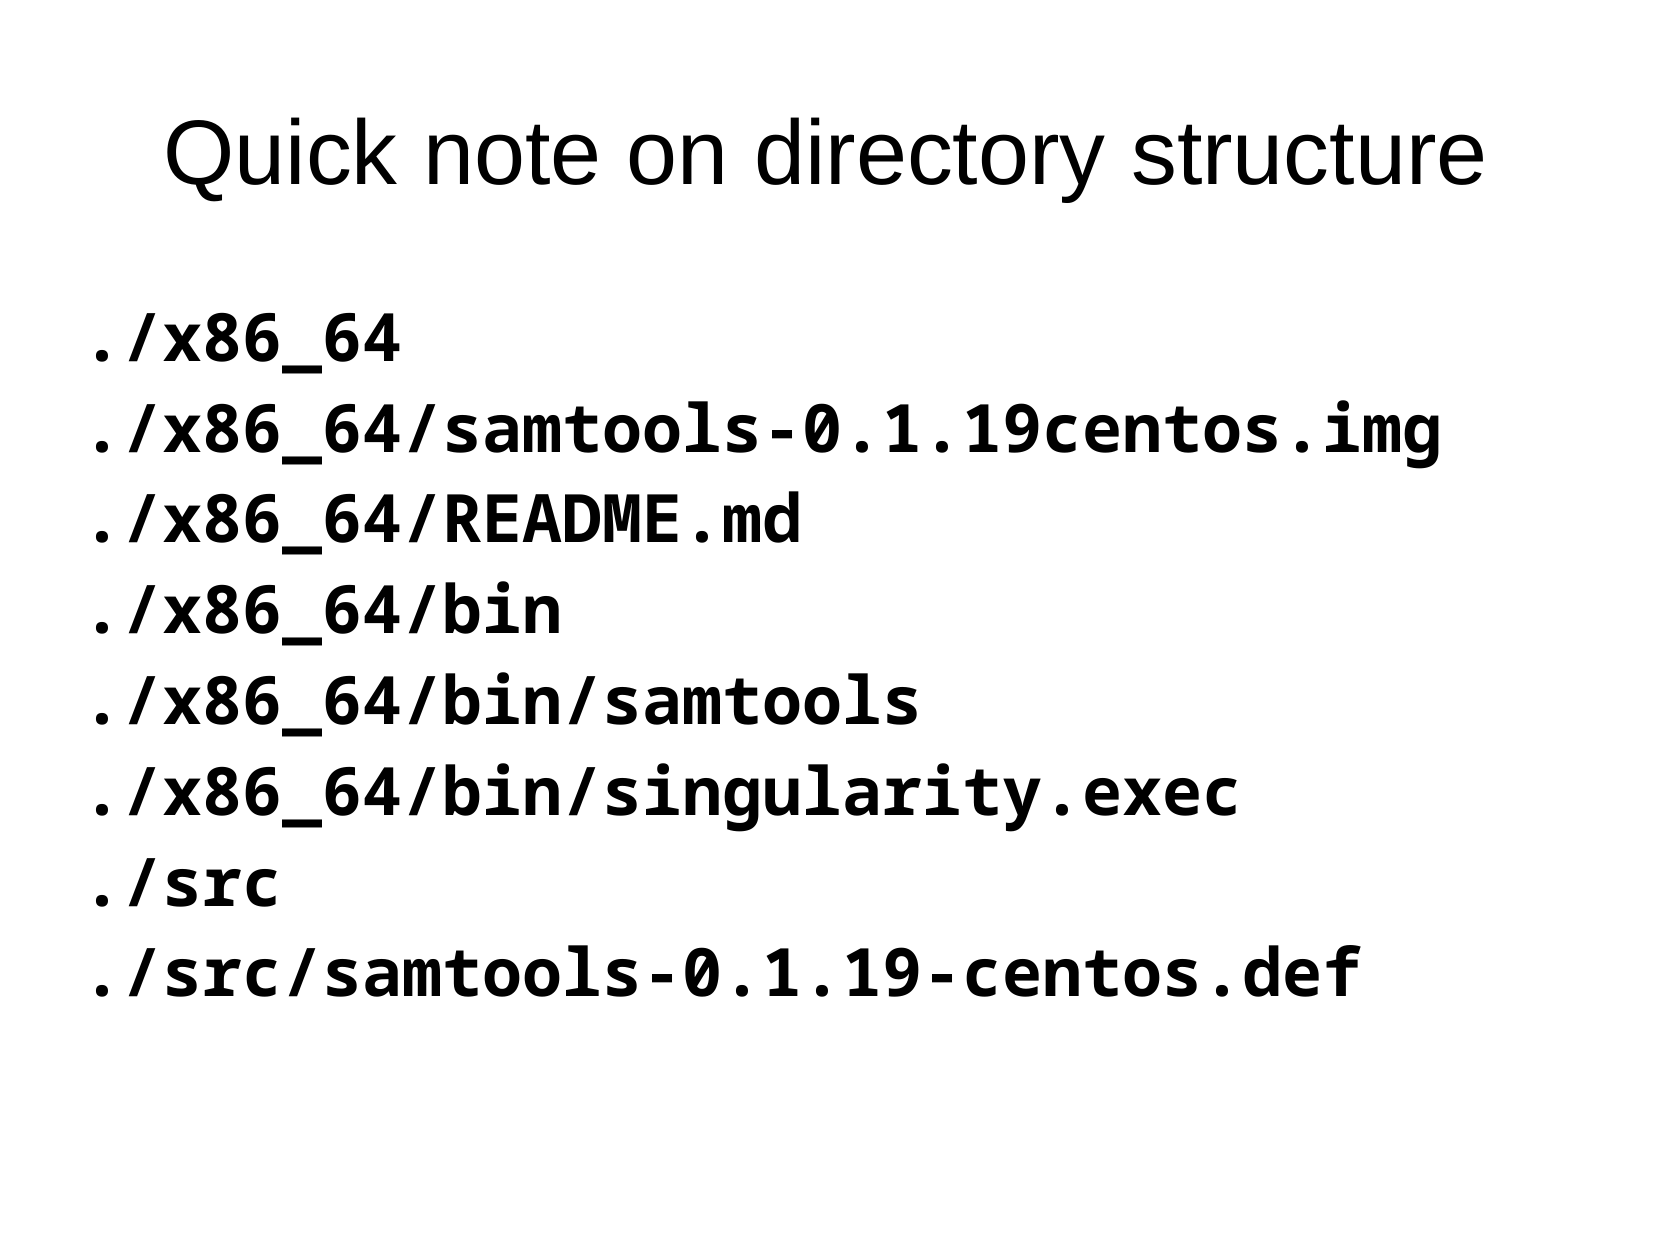

# Quick note on directory structure
./x86_64
./x86_64/samtools-0.1.19centos.img
./x86_64/README.md
./x86_64/bin
./x86_64/bin/samtools
./x86_64/bin/singularity.exec
./src
./src/samtools-0.1.19-centos.def